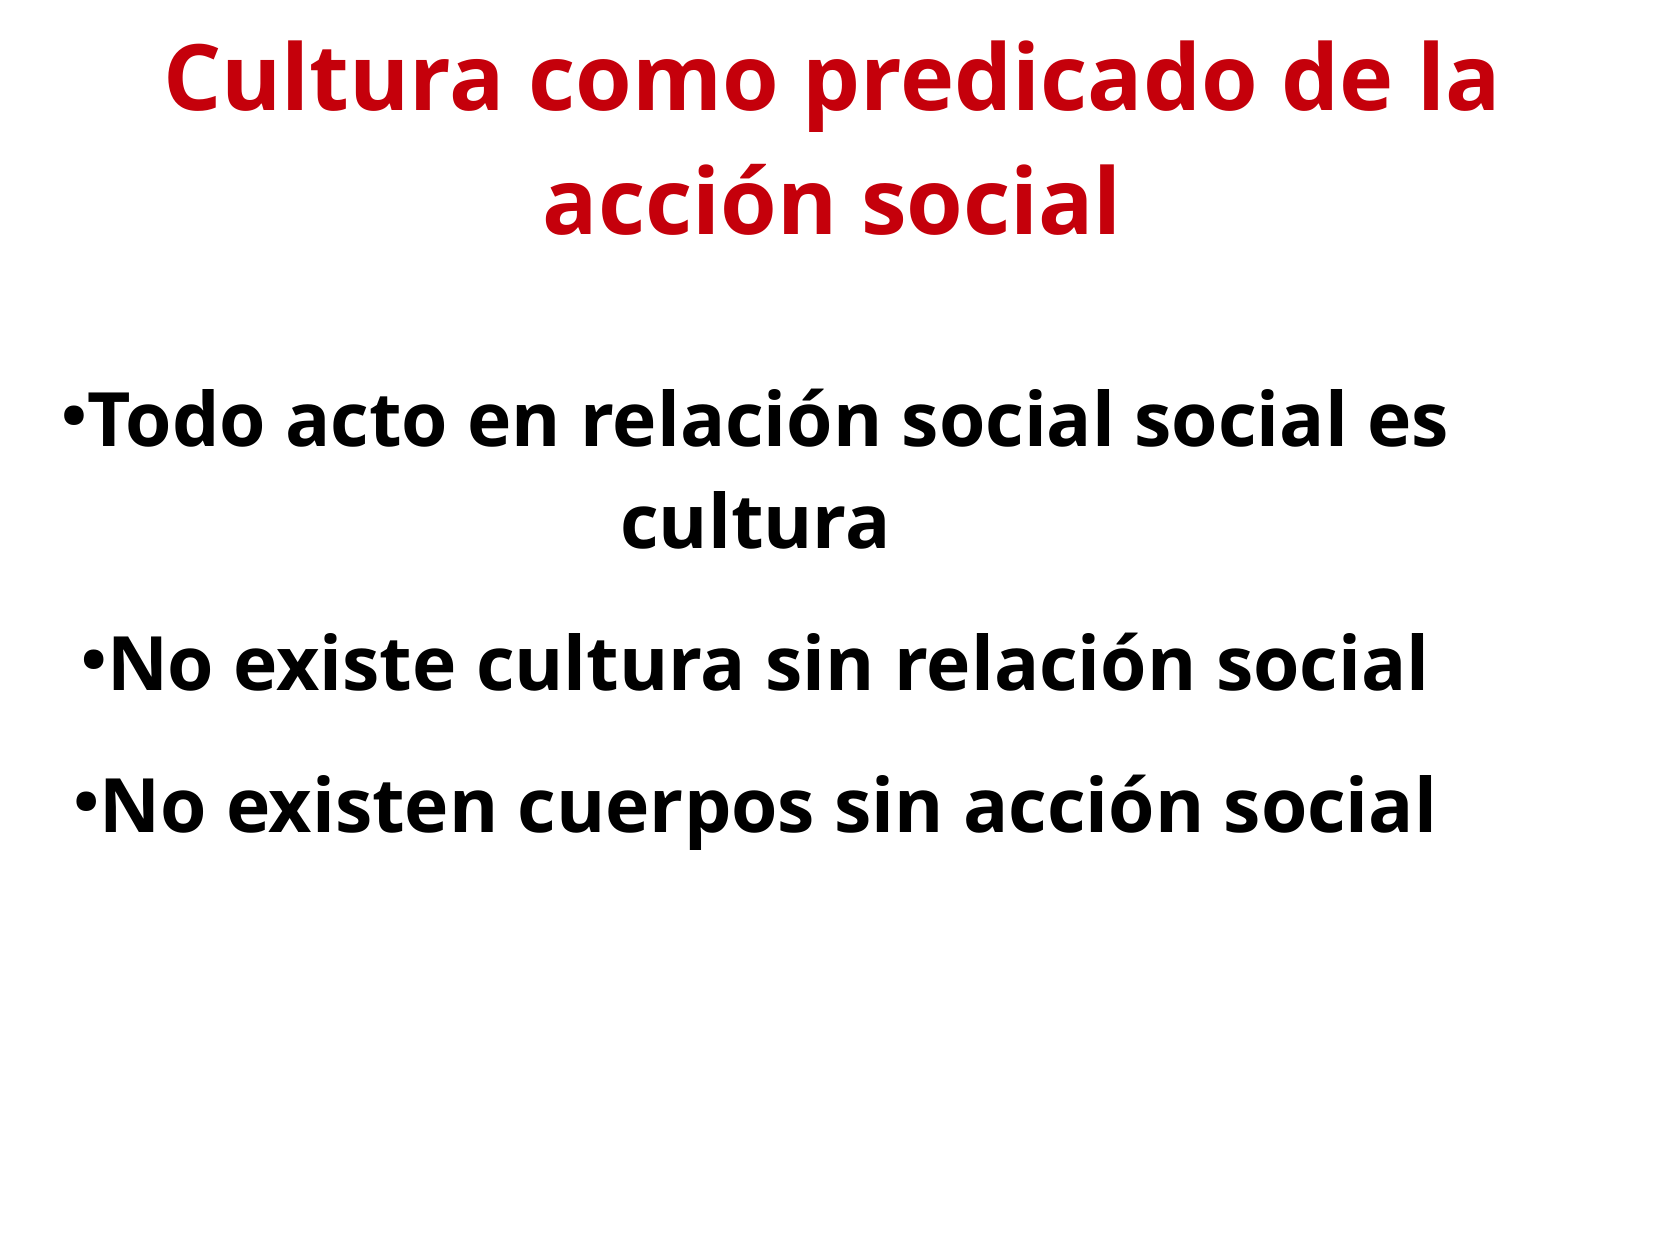

# Cultura como predicado de la acción social
Todo acto en relación social social es cultura
No existe cultura sin relación social
No existen cuerpos sin acción social